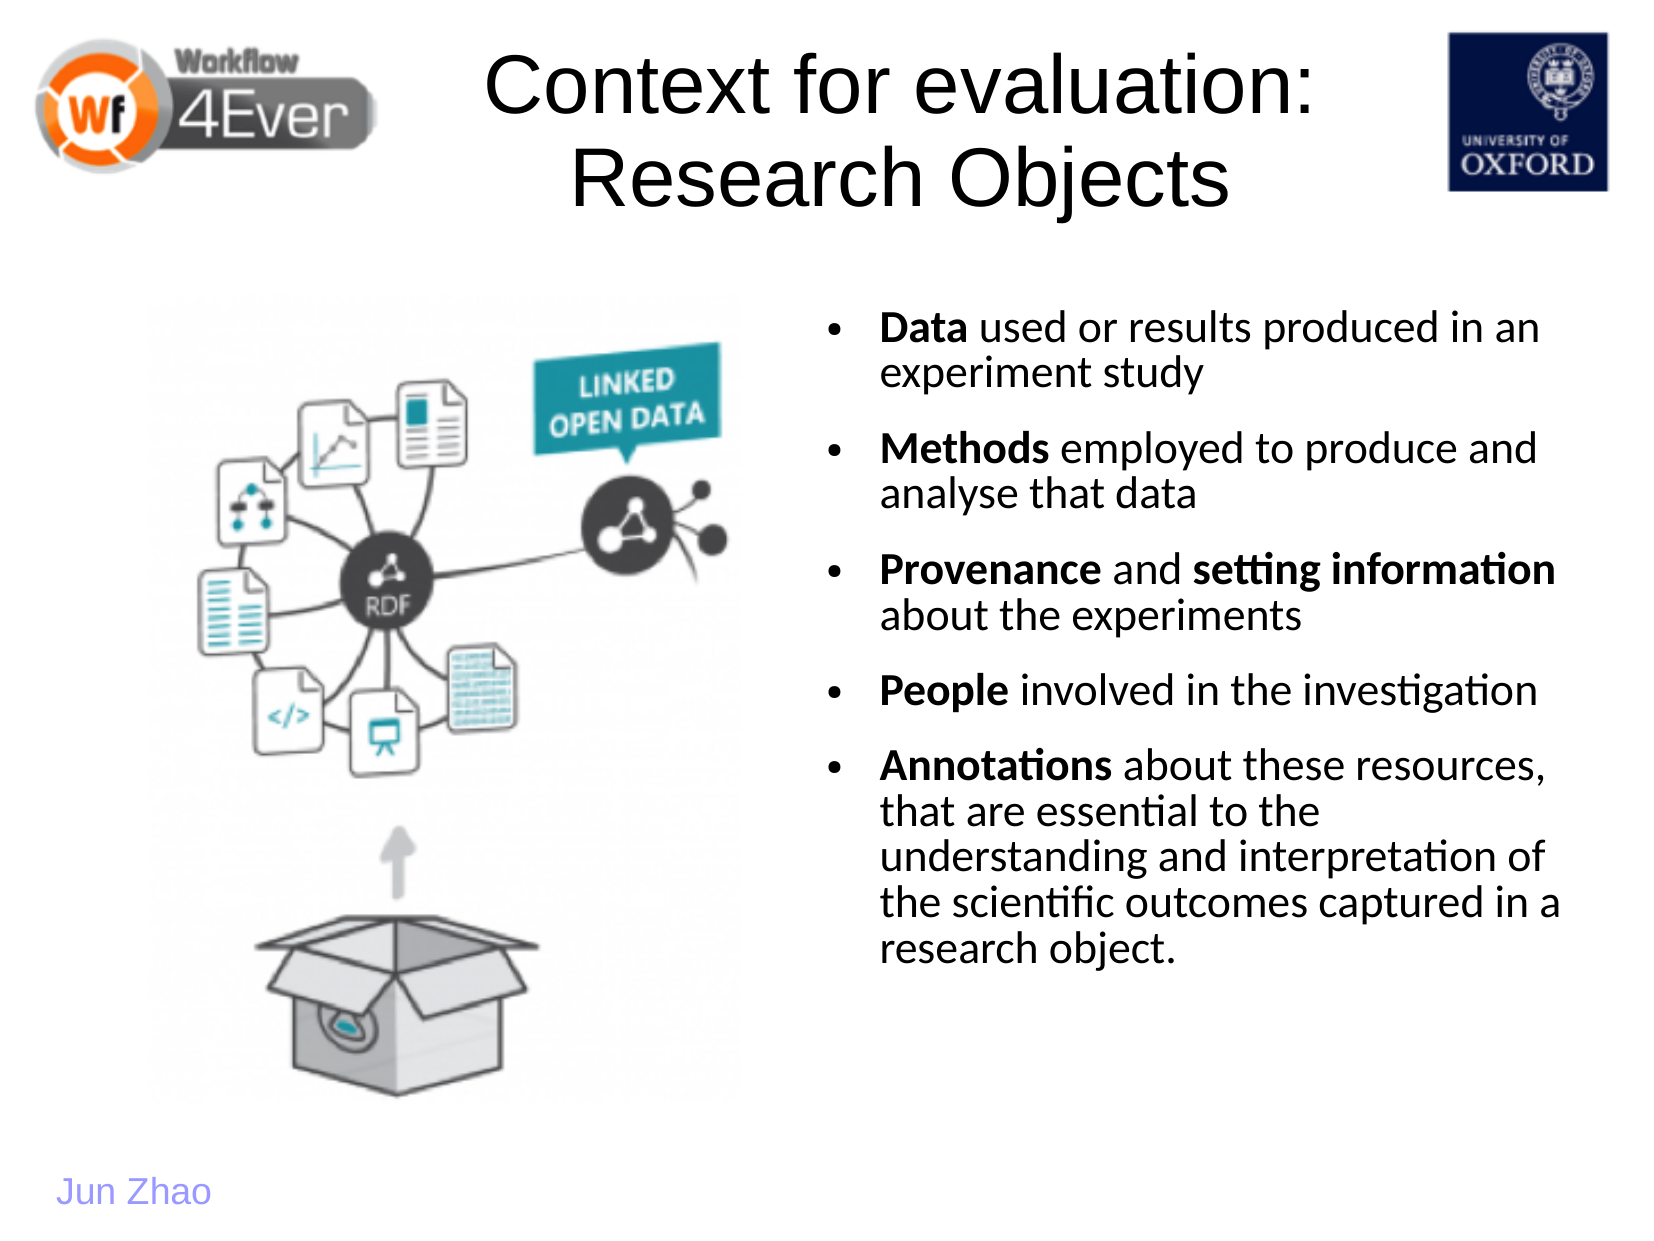

# Context for evaluation: Research Objects
Data used or results produced in an experiment study
Methods employed to produce and analyse that data
Provenance and setting information about the experiments
People involved in the investigation
Annotations about these resources, that are essential to the understanding and interpretation of the scientific outcomes captured in a research object.
Jun Zhao